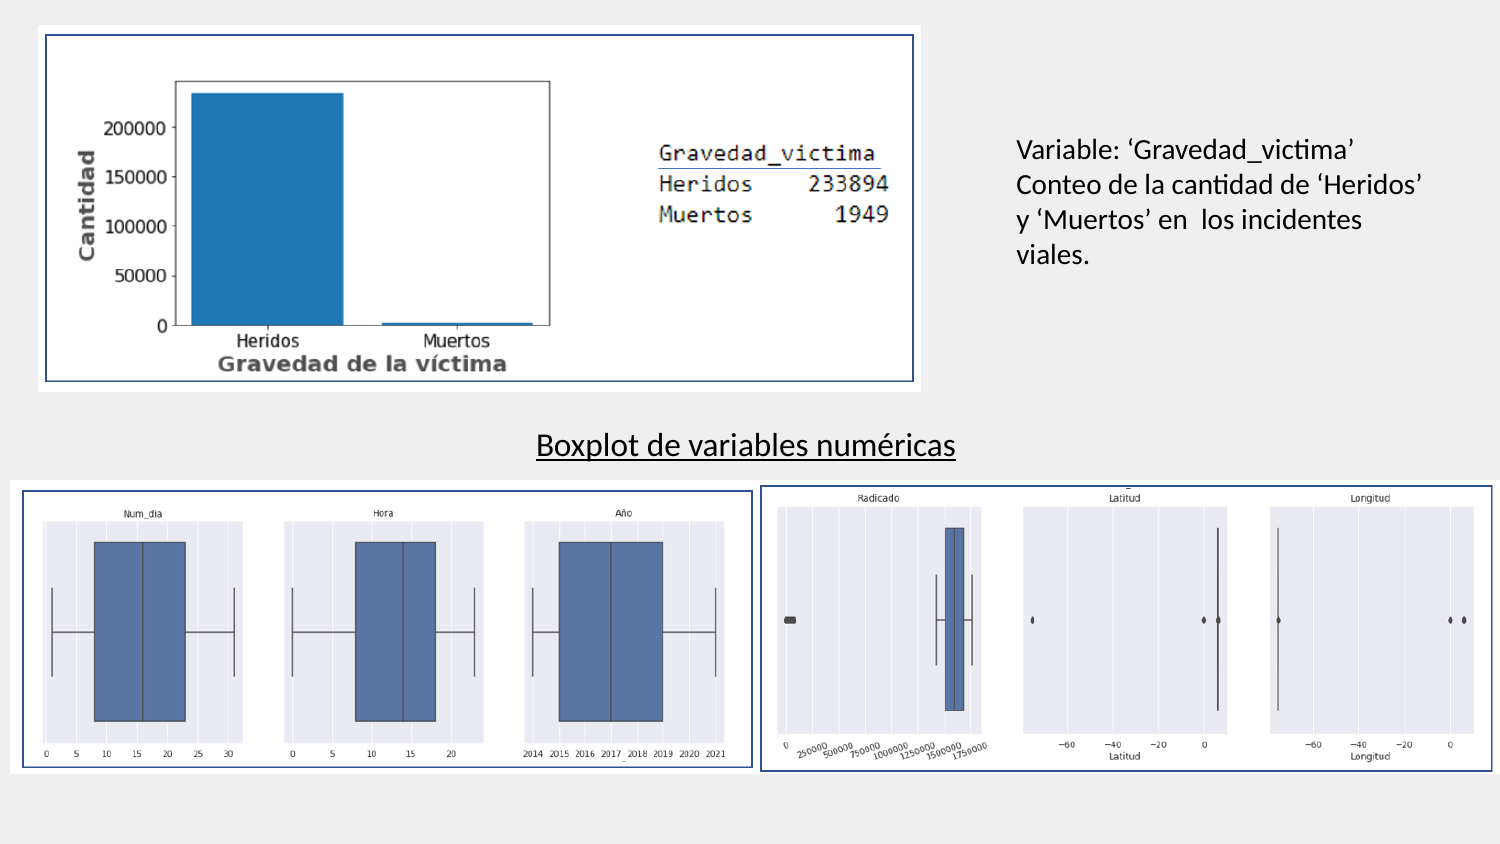

Variable: ‘Gravedad_victima’
Conteo de la cantidad de ‘Heridos’ y ‘Muertos’ en los incidentes viales.
Boxplot de variables numéricas